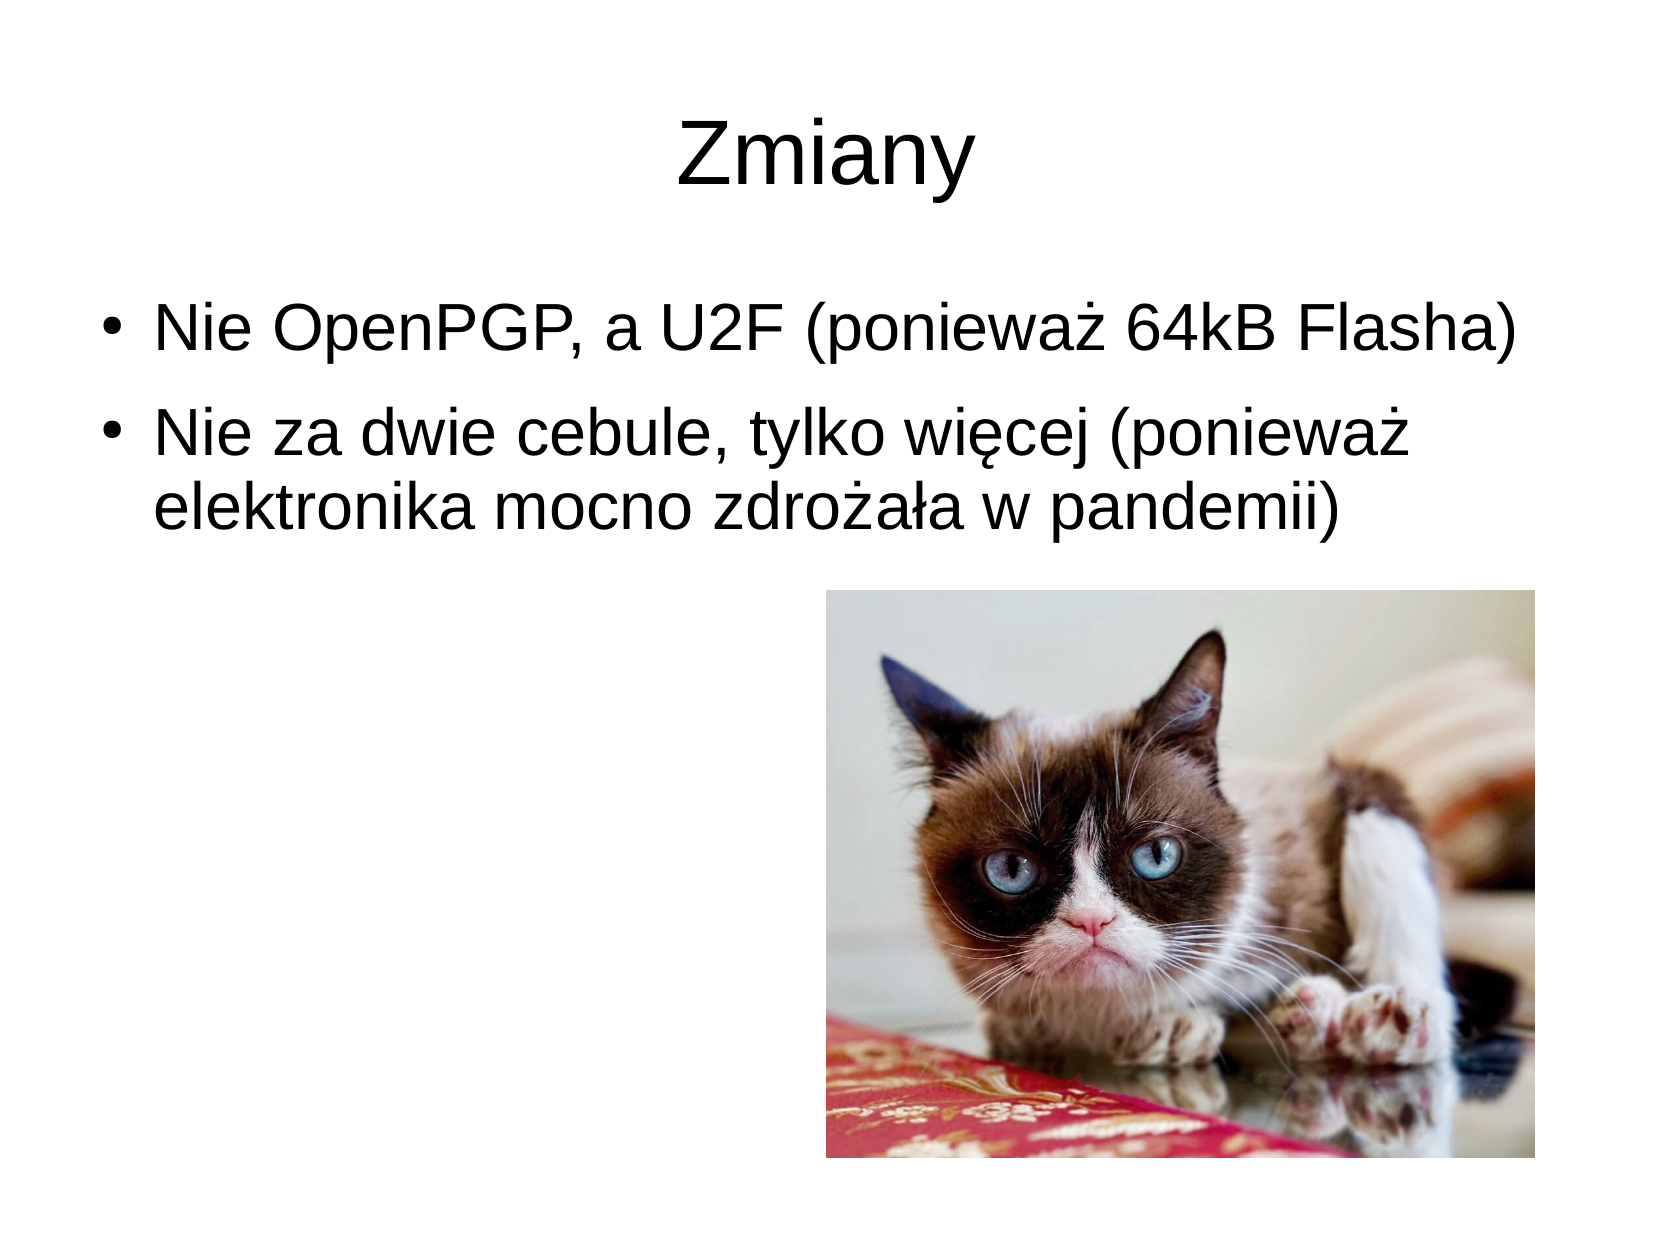

# Zmiany
Nie OpenPGP, a U2F (ponieważ 64kB Flasha)
Nie za dwie cebule, tylko więcej (ponieważ elektronika mocno zdrożała w pandemii)